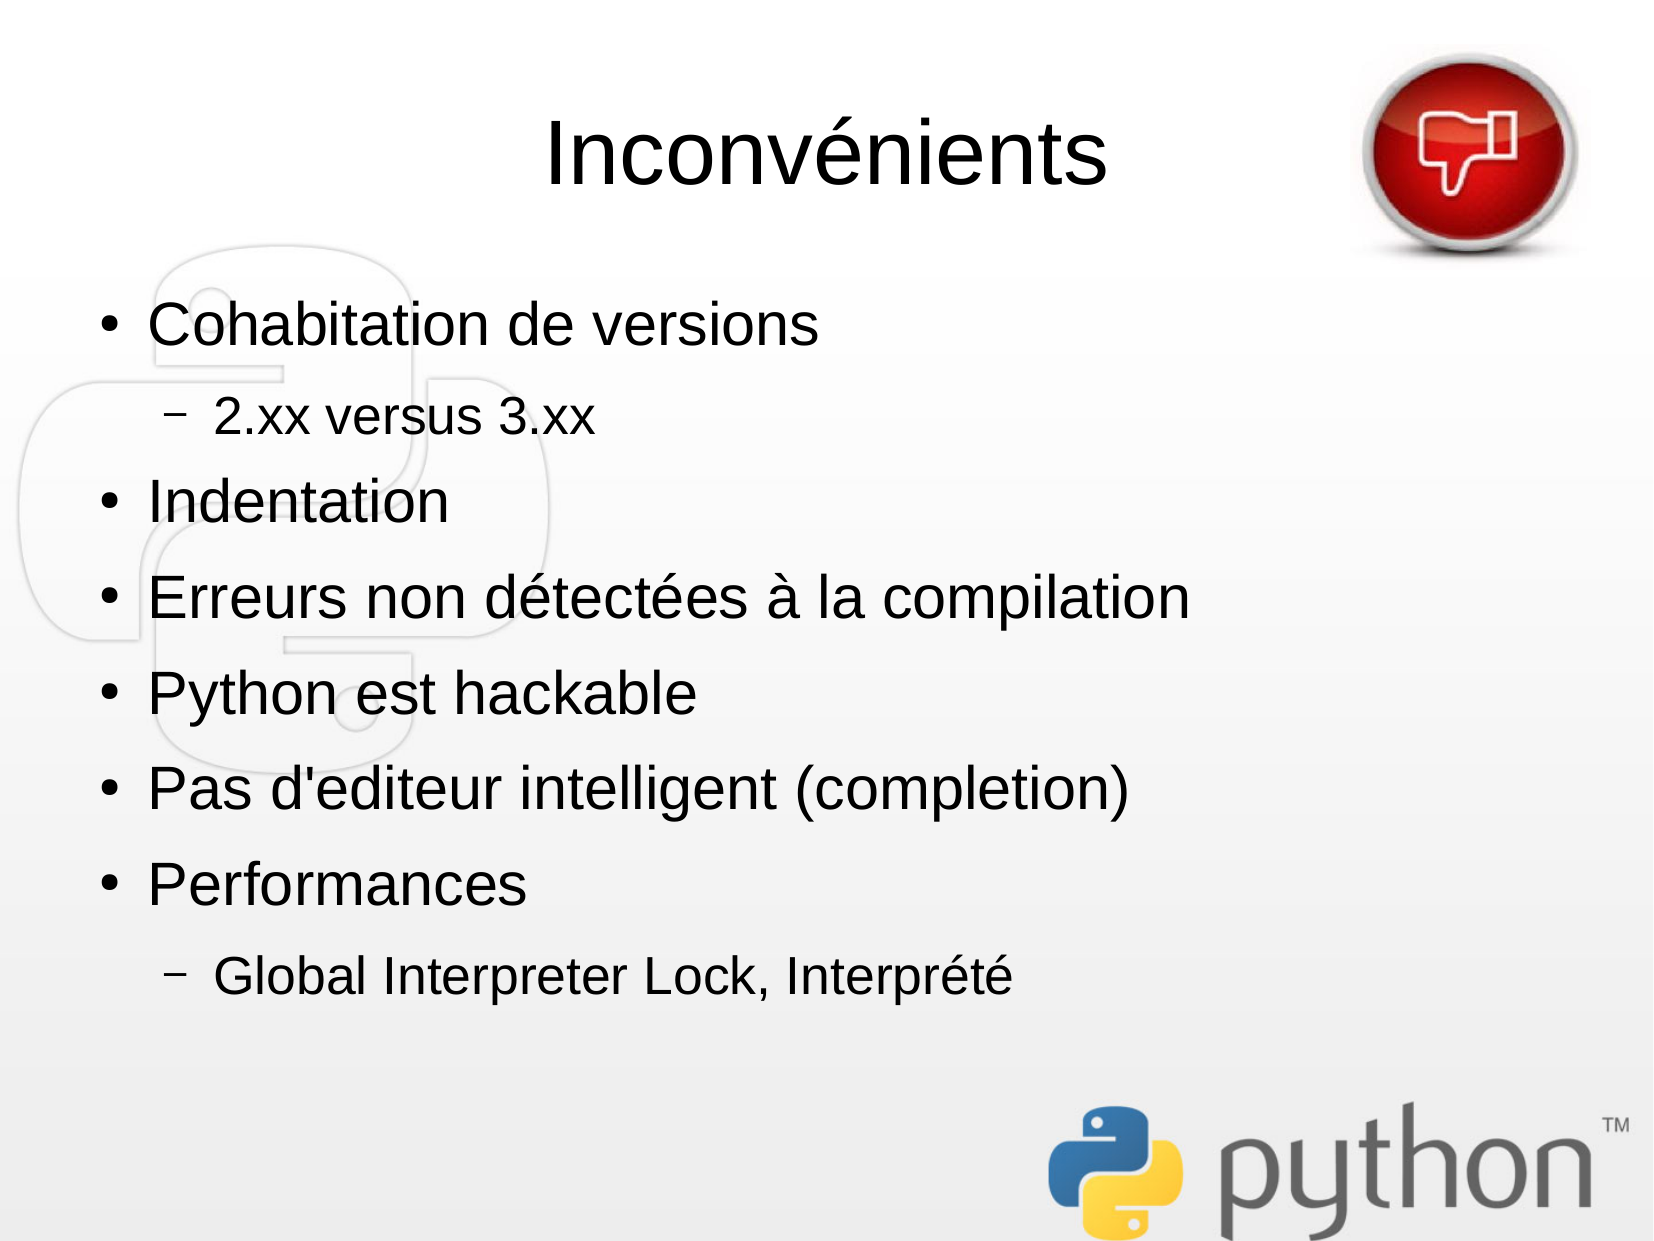

# Inconvénients
Cohabitation de versions
2.xx versus 3.xx
Indentation
Erreurs non détectées à la compilation
Python est hackable
Pas d'editeur intelligent (completion)
Performances
Global Interpreter Lock, Interprété